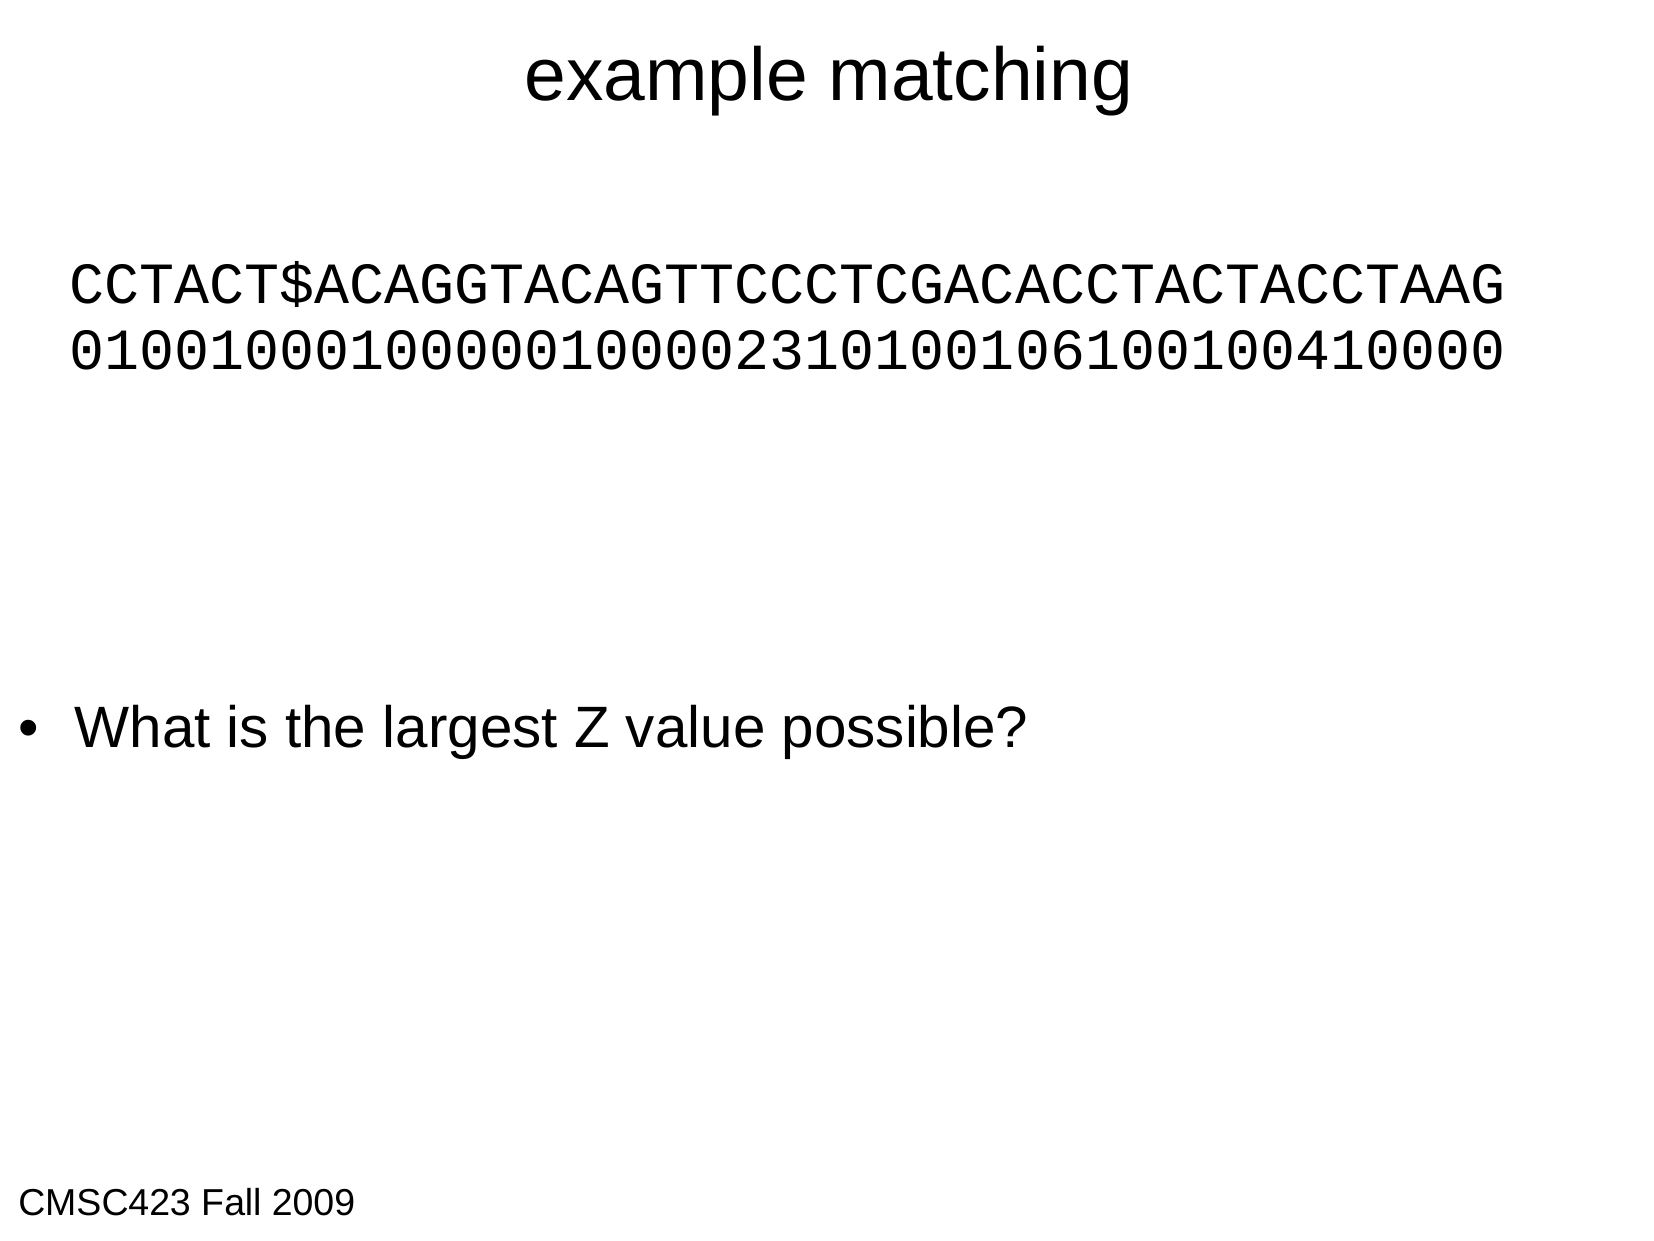

# example matching
What is the largest Z value possible?
CCTACT$ACAGGTACAGTTCCCTCGACACCTACTACCTAAG
01001000100000100002310100106100100410000
CMSC423 Fall 2009